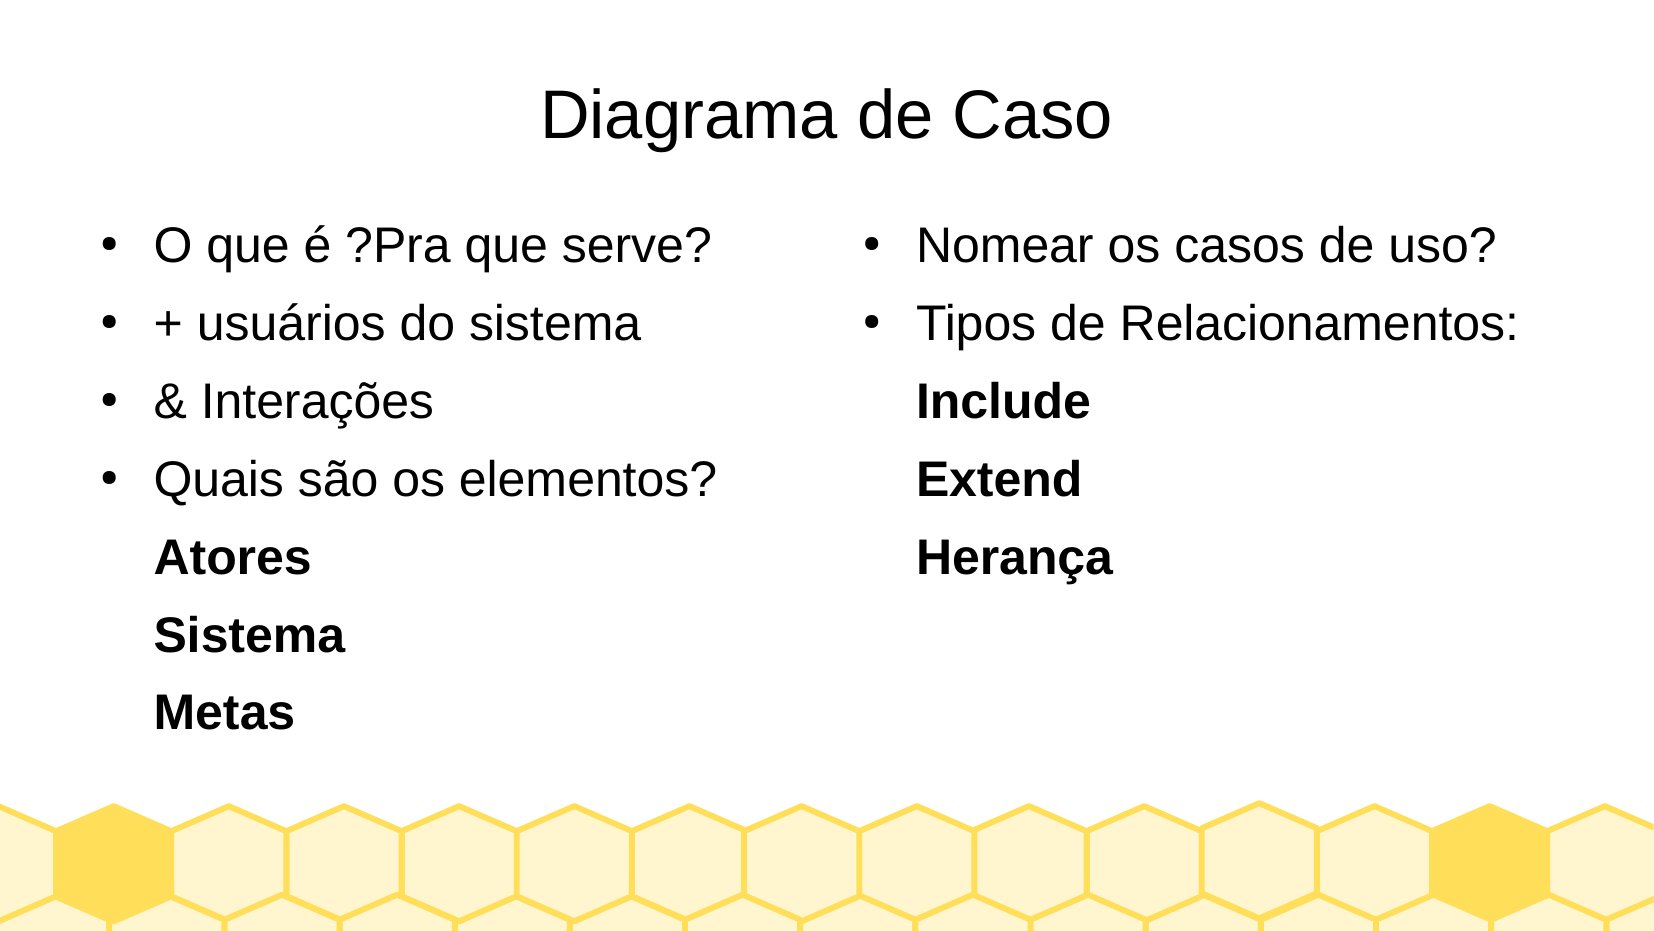

# Diagrama de Caso
O que é ?Pra que serve?
+ usuários do sistema
& Interações
Quais são os elementos?
Atores
Sistema
Metas
Nomear os casos de uso?
Tipos de Relacionamentos:
Include
Extend
Herança